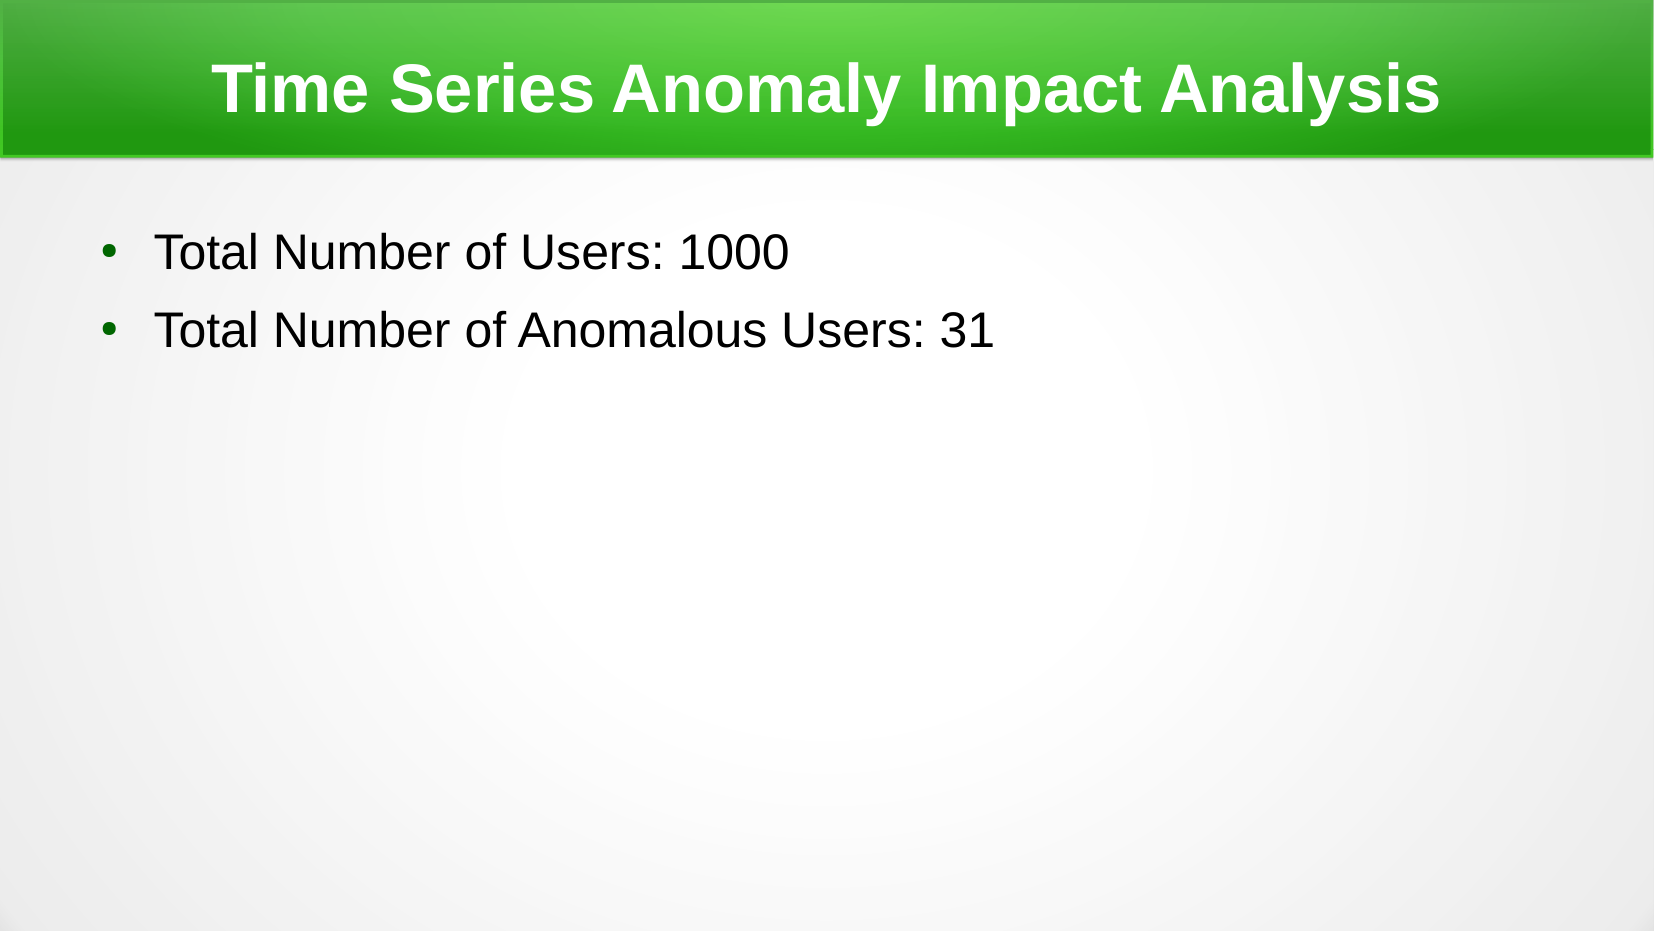

# Time Series Anomaly Impact Analysis
Total Number of Users: 1000
Total Number of Anomalous Users: 31